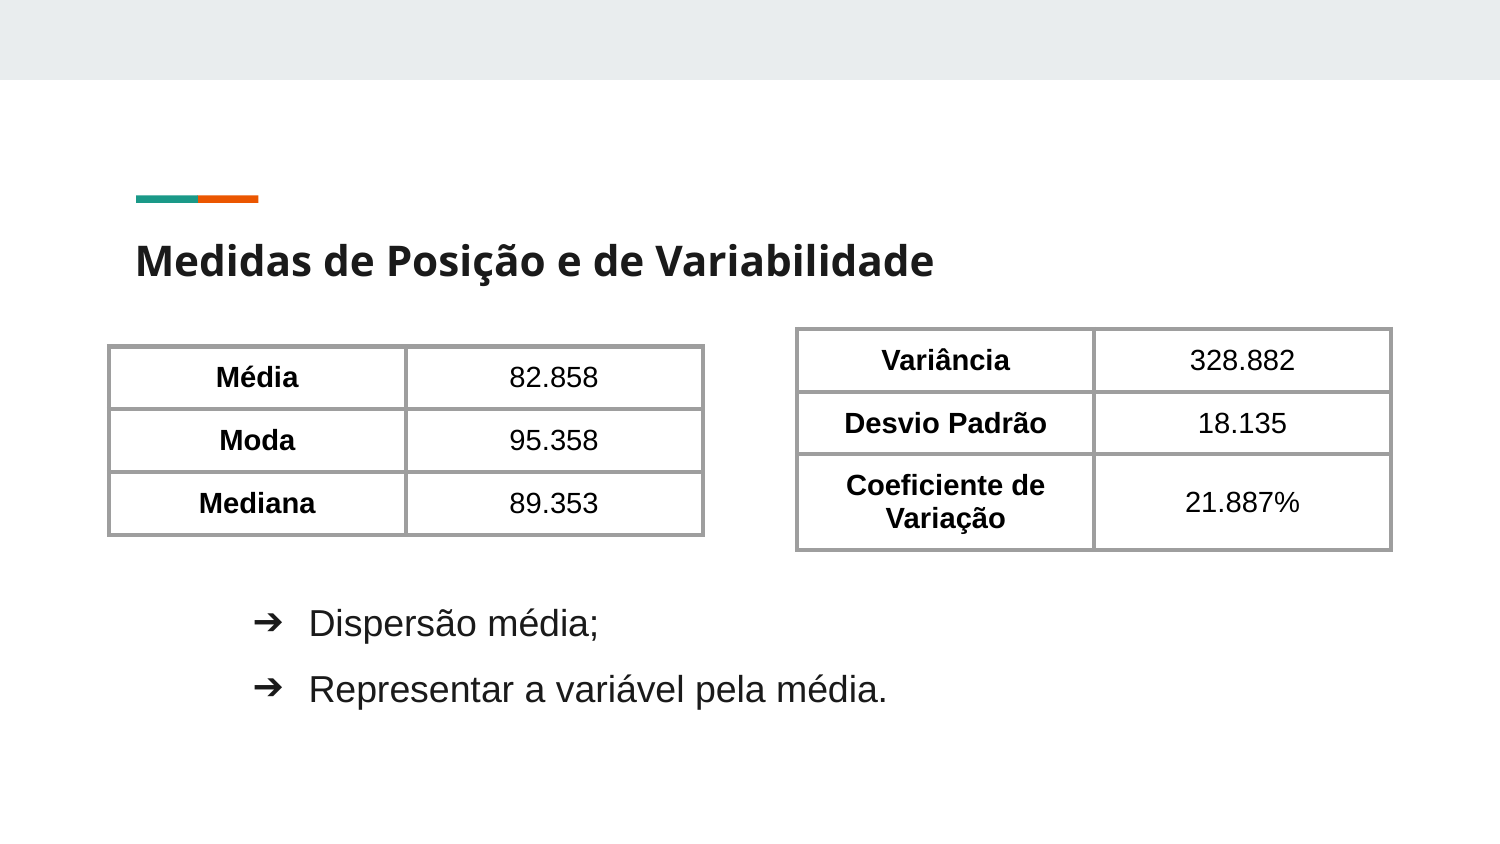

# Medidas de Posição e de Variabilidade
| Variância | 328.882 |
| --- | --- |
| Desvio Padrão | 18.135 |
| Coeficiente de Variação | 21.887% |
| Média | 82.858 |
| --- | --- |
| Moda | 95.358 |
| Mediana | 89.353 |
Dispersão média;
Representar a variável pela média.